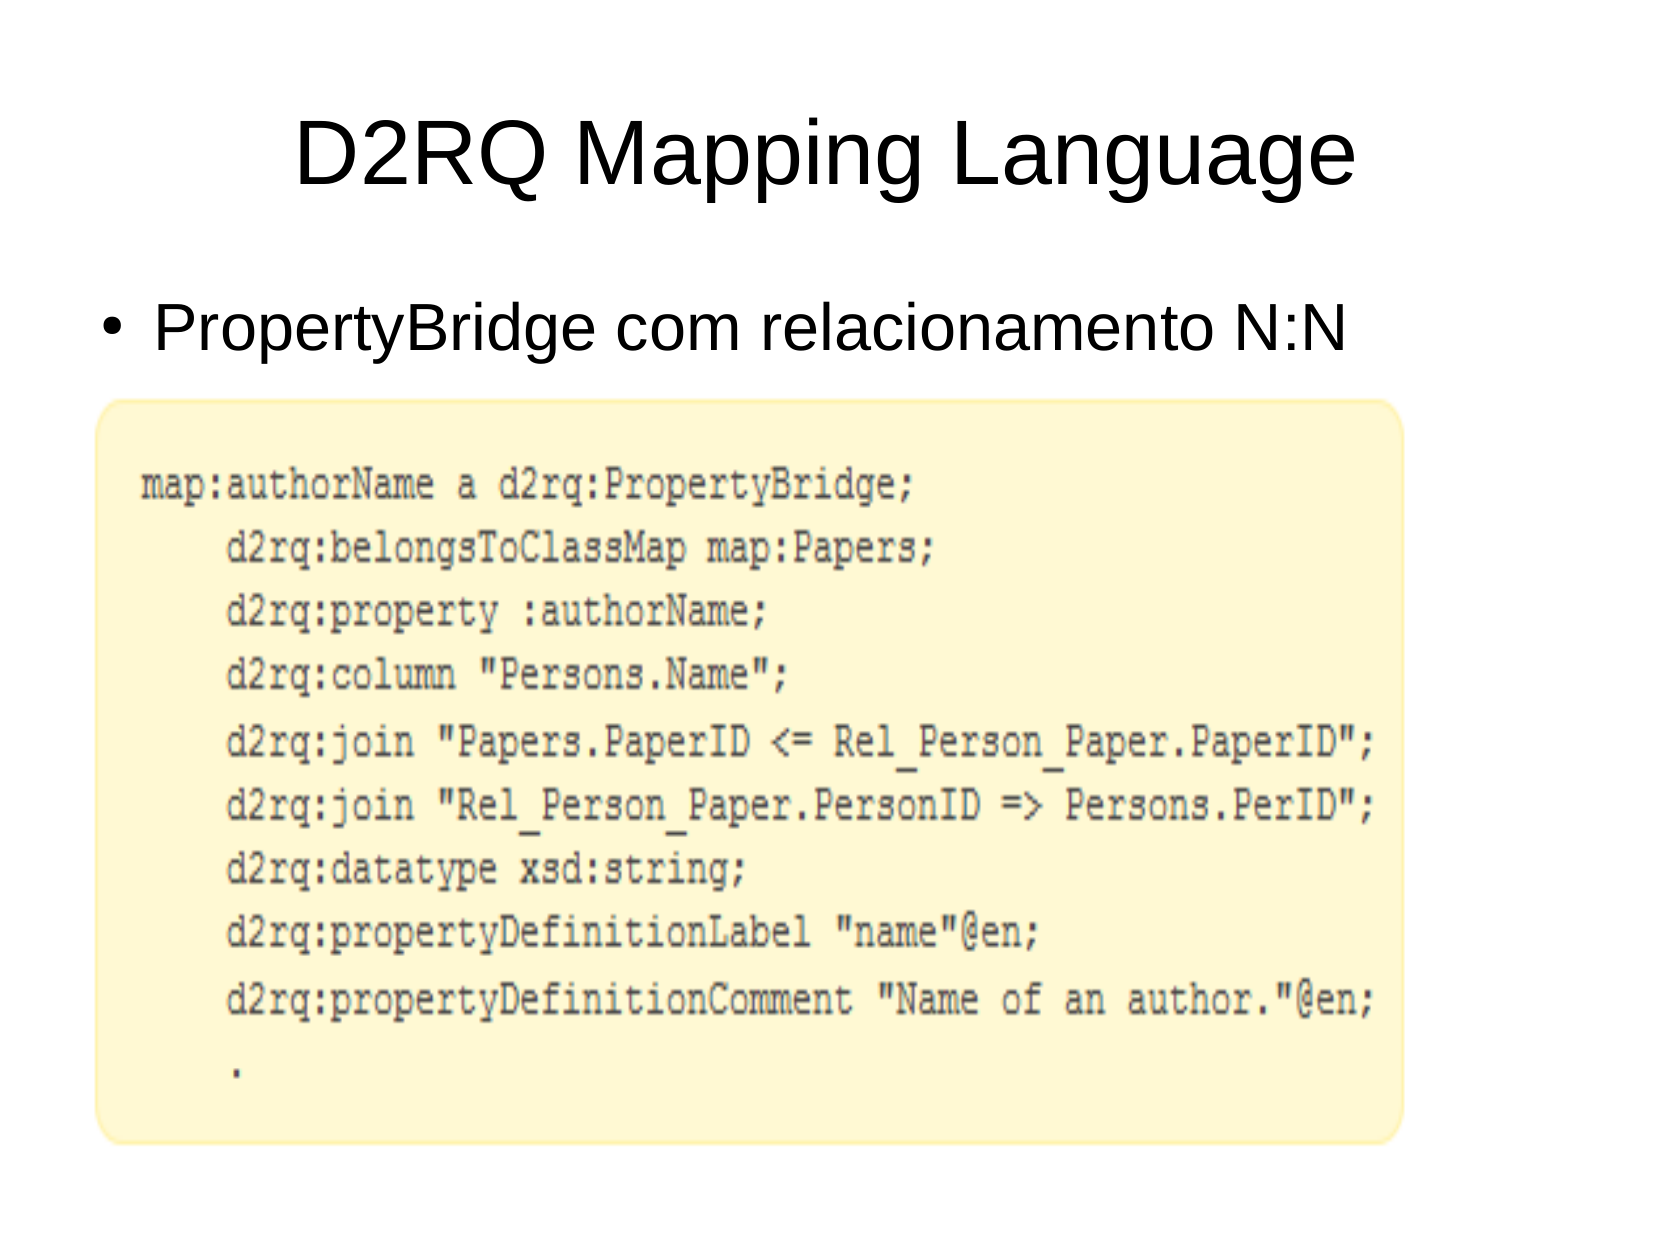

# D2RQ Mapping Language
PropertyBridge com relacionamento N:N